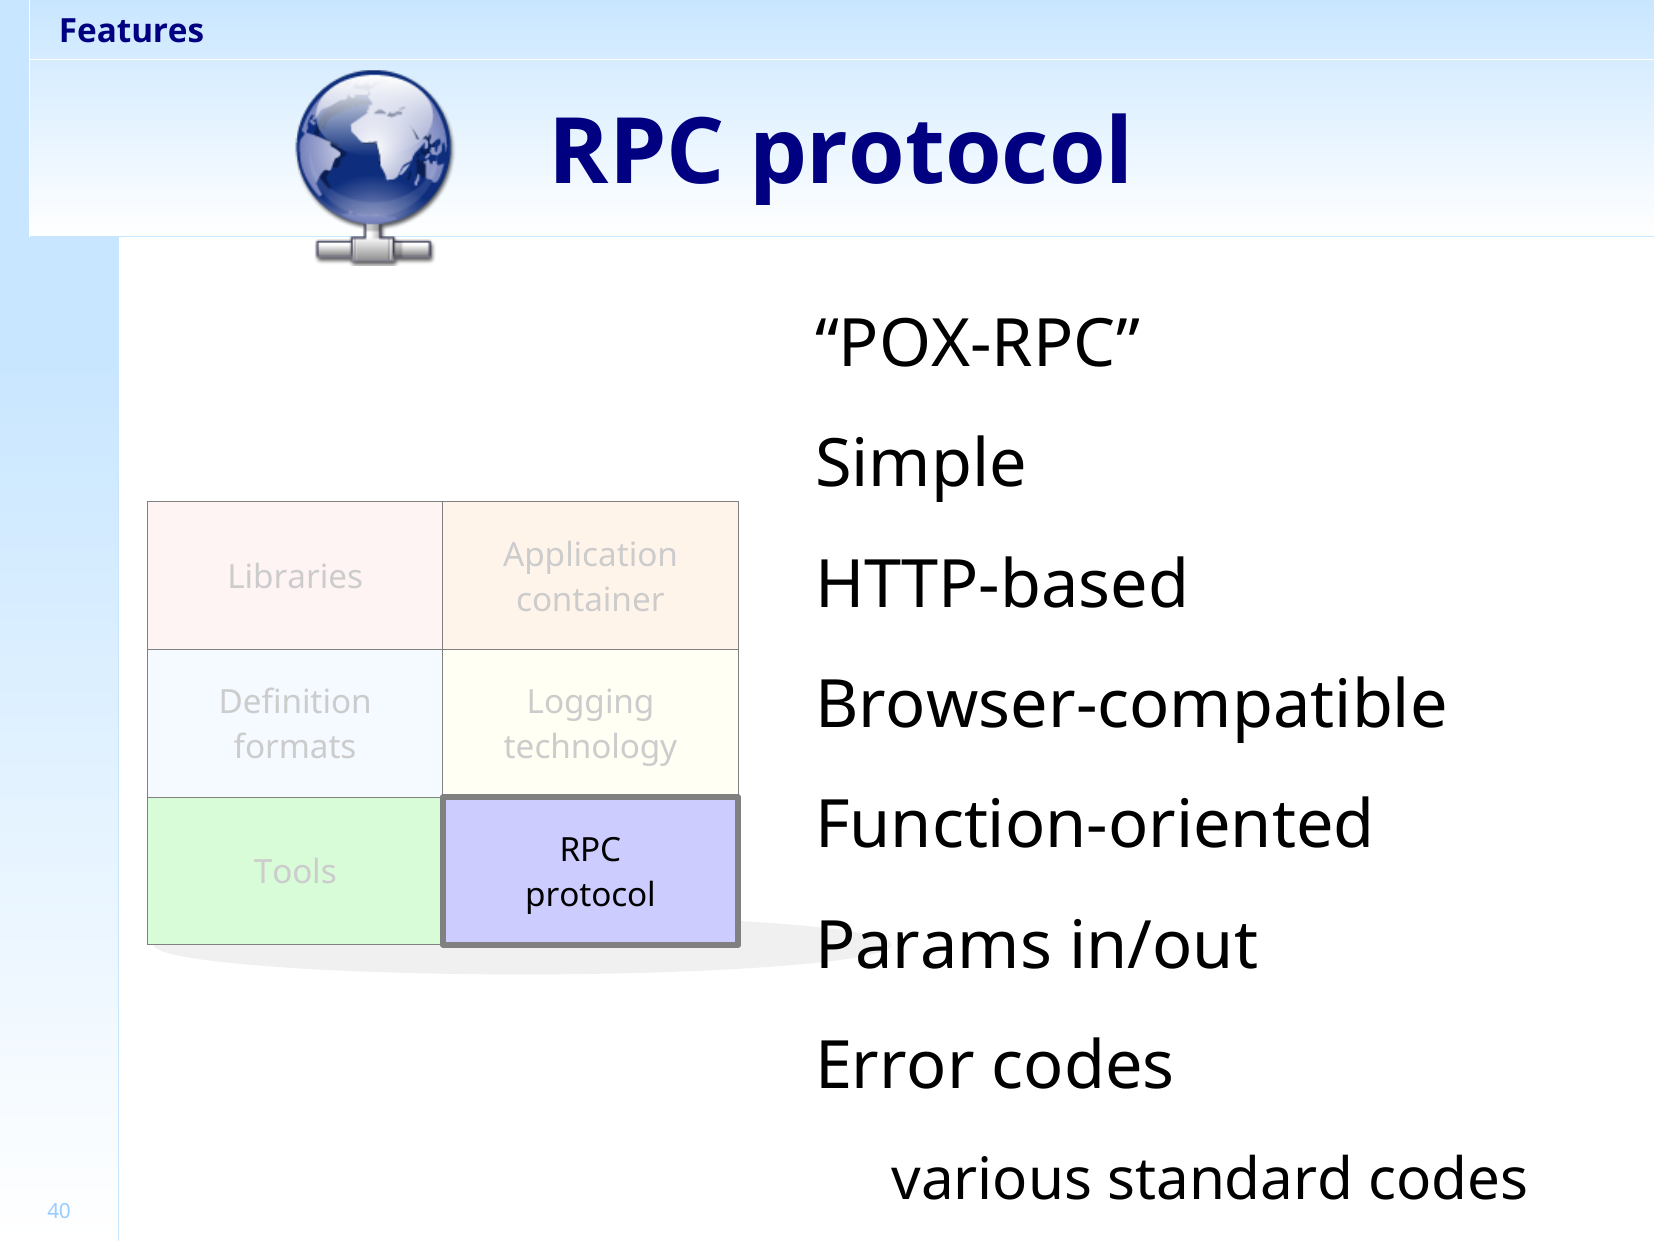

Features
# RPC protocol
“POX-RPC”
Simple
HTTP-based
Browser-compatible
Function-oriented
Params in/out
Error codes
various standard codes
Libraries
Application
container
Definition
formats
Logging
technology
Tools
RPC
protocol